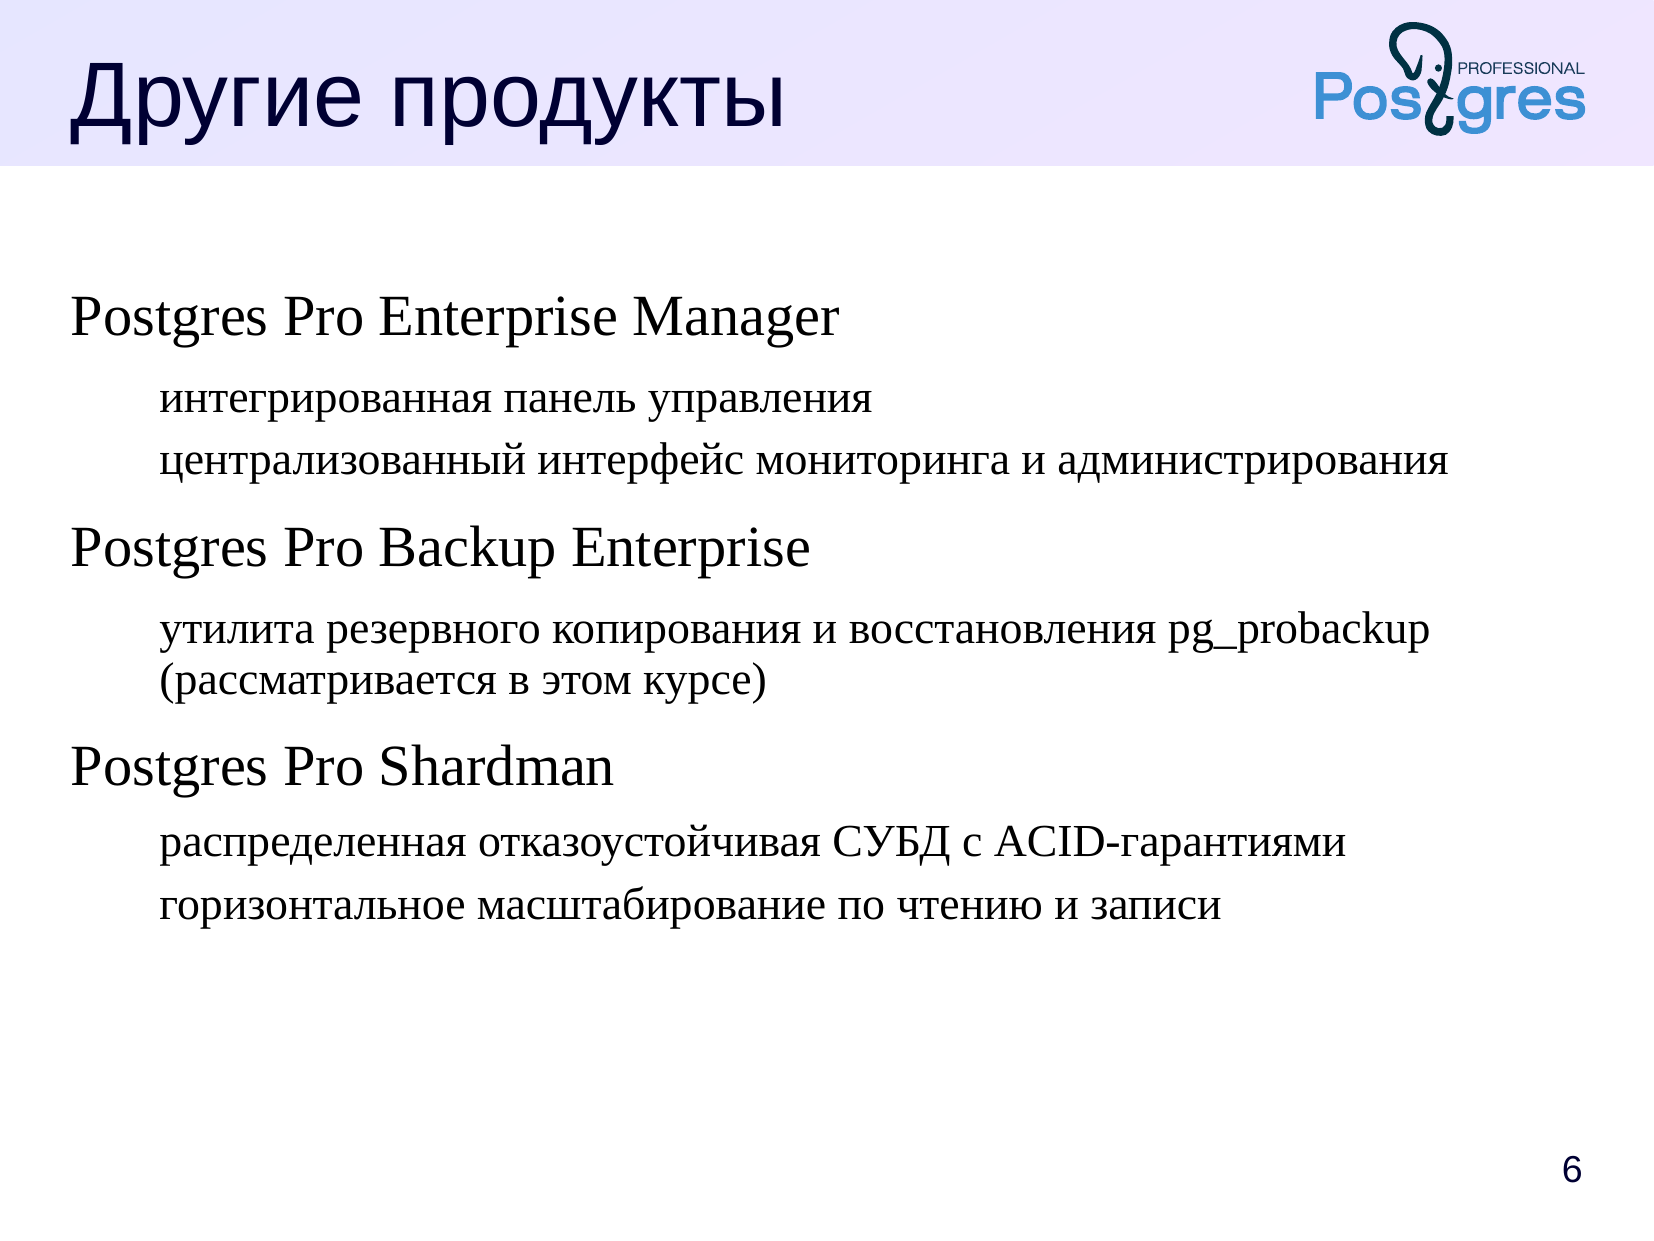

# Другие продукты
Postgres Pro Enterprise Manager
интегрированная панель управления
централизованный интерфейс мониторинга и администрирования
Postgres Pro Backup Enterprise
утилита резервного копирования и восстановления pg_probackup
(рассматривается в этом курсе)
Postgres Pro Shardman
распределенная отказоустойчивая СУБД с ACID-гарантиями
горизонтальное масштабирование по чтению и записи